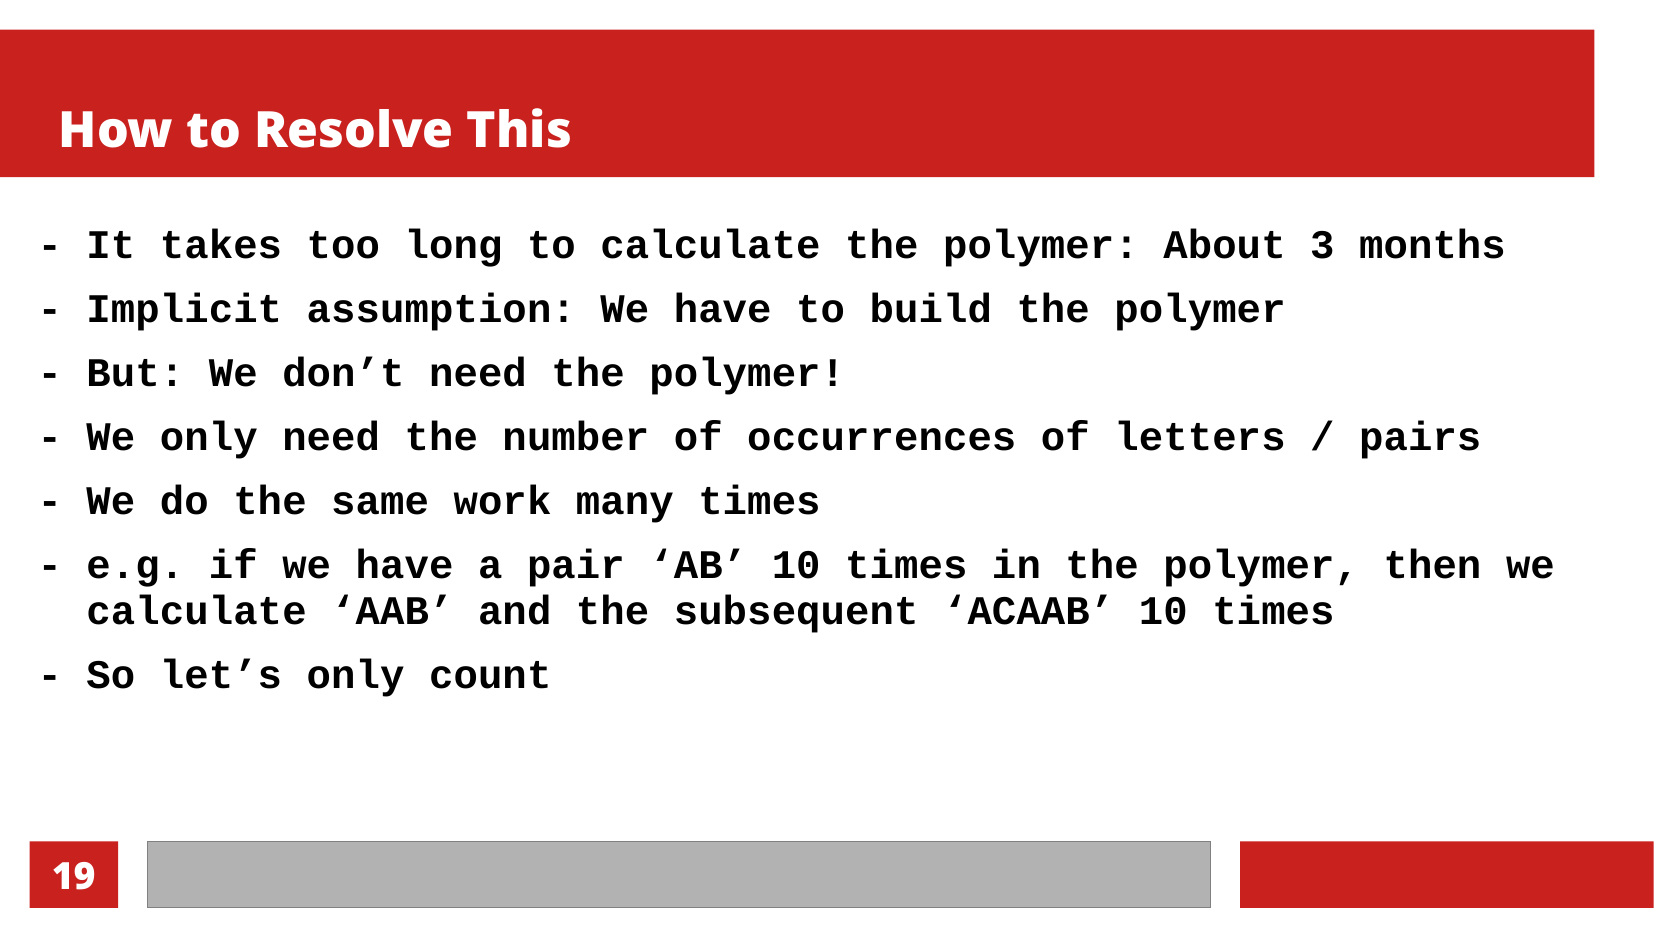

# How to Resolve This
- It takes too long to calculate the polymer: About 3 months
- Implicit assumption: We have to build the polymer
- But: We don’t need the polymer!
- We only need the number of occurrences of letters / pairs
- We do the same work many times
- e.g. if we have a pair ‘AB’ 10 times in the polymer, then we calculate ‘AAB’ and the subsequent ‘ACAAB’ 10 times
- So let’s only count
19